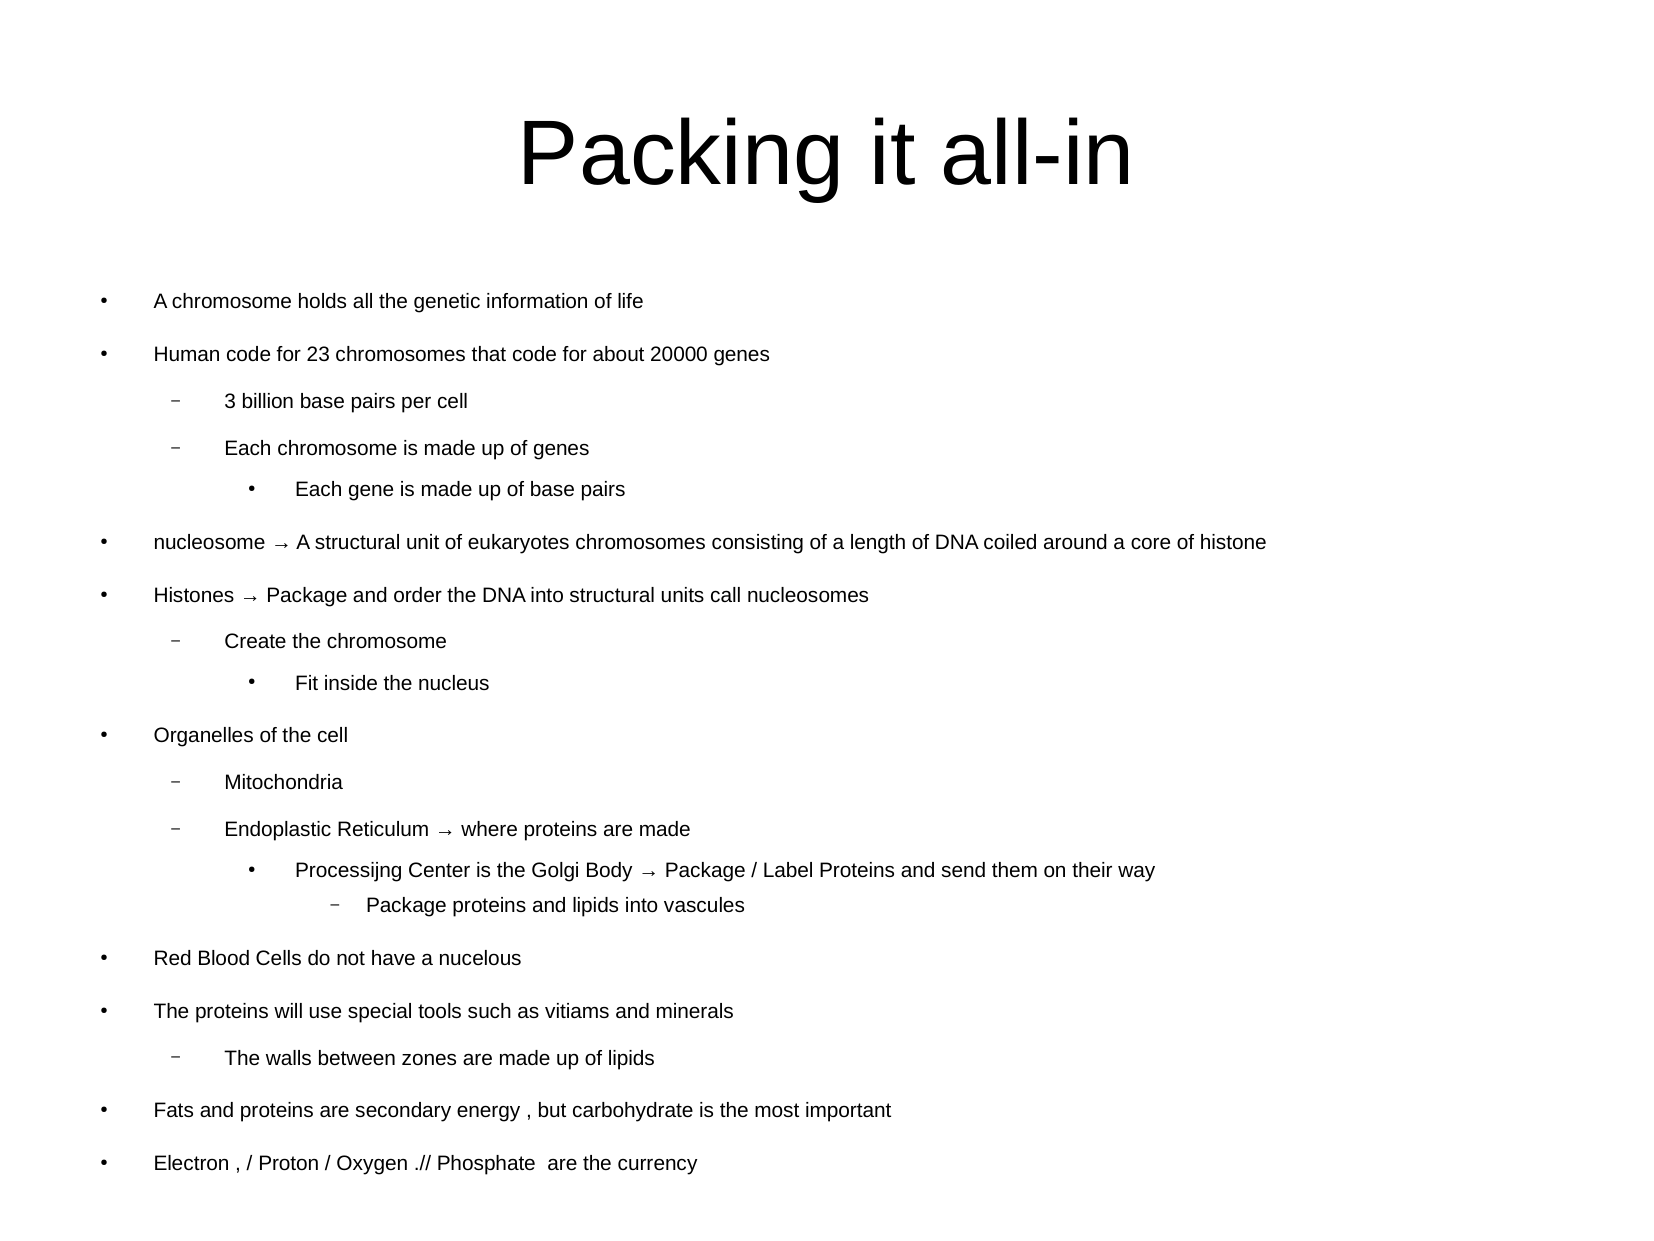

# Packing it all-in
A chromosome holds all the genetic information of life
Human code for 23 chromosomes that code for about 20000 genes
3 billion base pairs per cell
Each chromosome is made up of genes
Each gene is made up of base pairs
nucleosome → A structural unit of eukaryotes chromosomes consisting of a length of DNA coiled around a core of histone
Histones → Package and order the DNA into structural units call nucleosomes
Create the chromosome
Fit inside the nucleus
Organelles of the cell
Mitochondria
Endoplastic Reticulum → where proteins are made
Processijng Center is the Golgi Body → Package / Label Proteins and send them on their way
Package proteins and lipids into vascules
Red Blood Cells do not have a nucelous
The proteins will use special tools such as vitiams and minerals
The walls between zones are made up of lipids
Fats and proteins are secondary energy , but carbohydrate is the most important
Electron , / Proton / Oxygen .// Phosphate are the currency